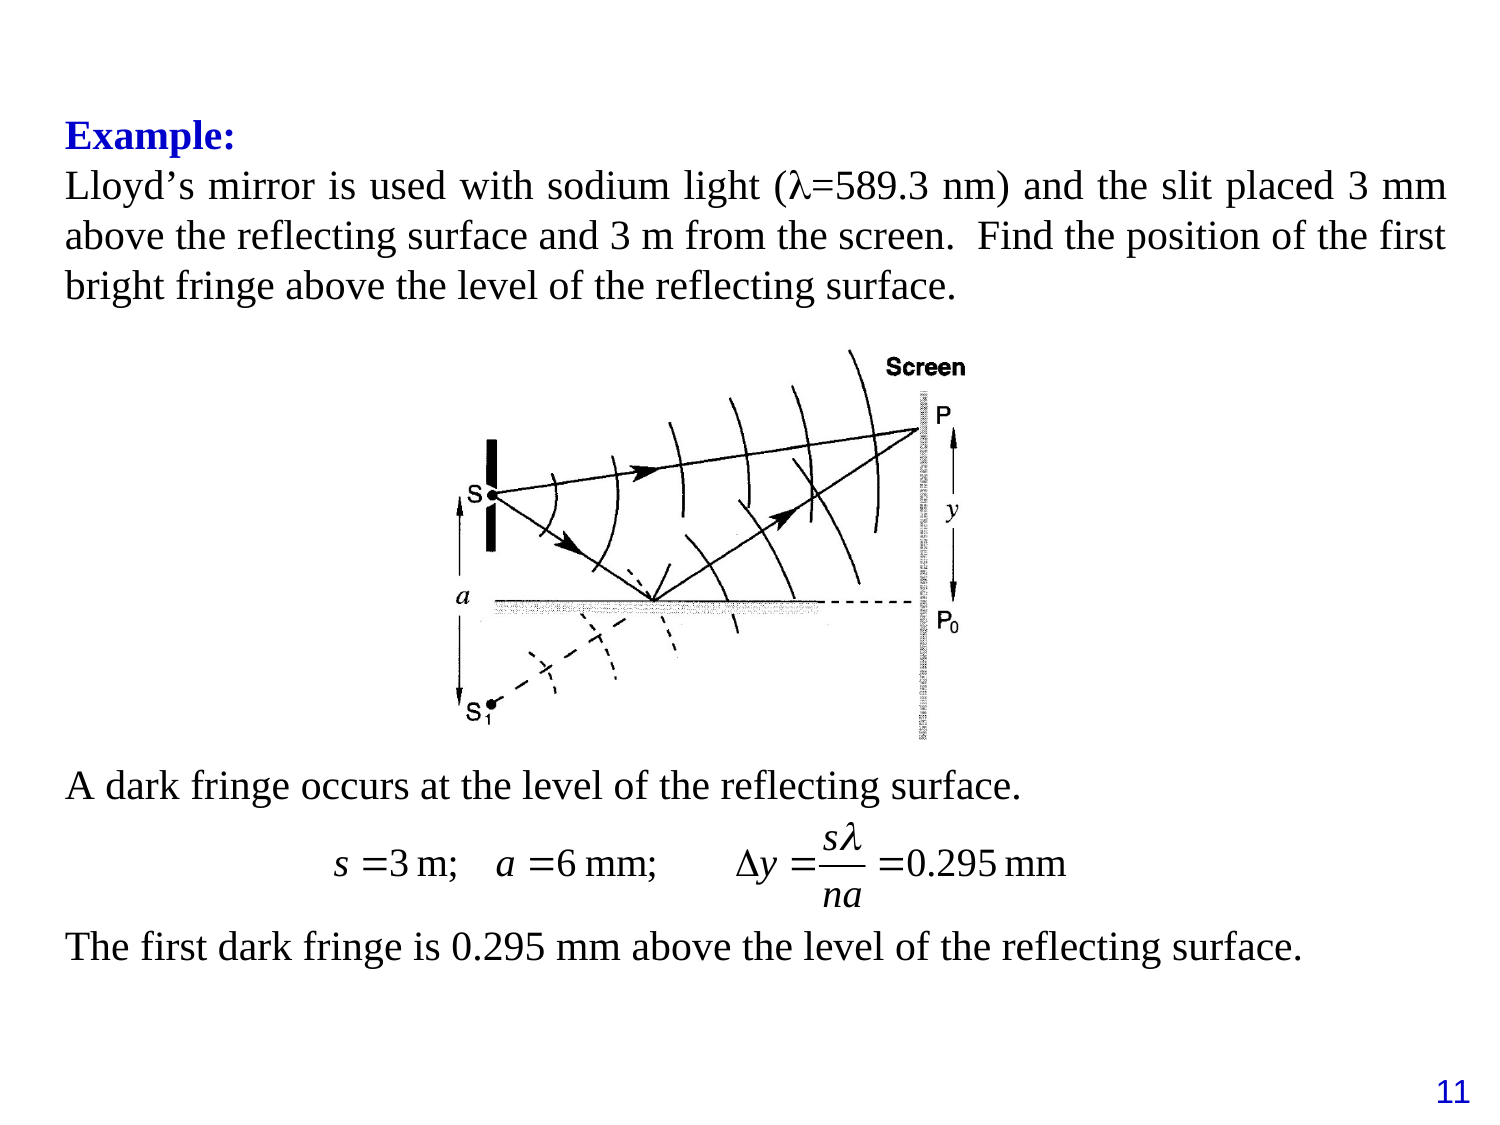

Example:
Lloyd’s mirror is used with sodium light (=589.3 nm) and the slit placed 3 mm above the reflecting surface and 3 m from the screen. Find the position of the first bright fringe above the level of the reflecting surface.
A dark fringe occurs at the level of the reflecting surface.
The first dark fringe is 0.295 mm above the level of the reflecting surface.